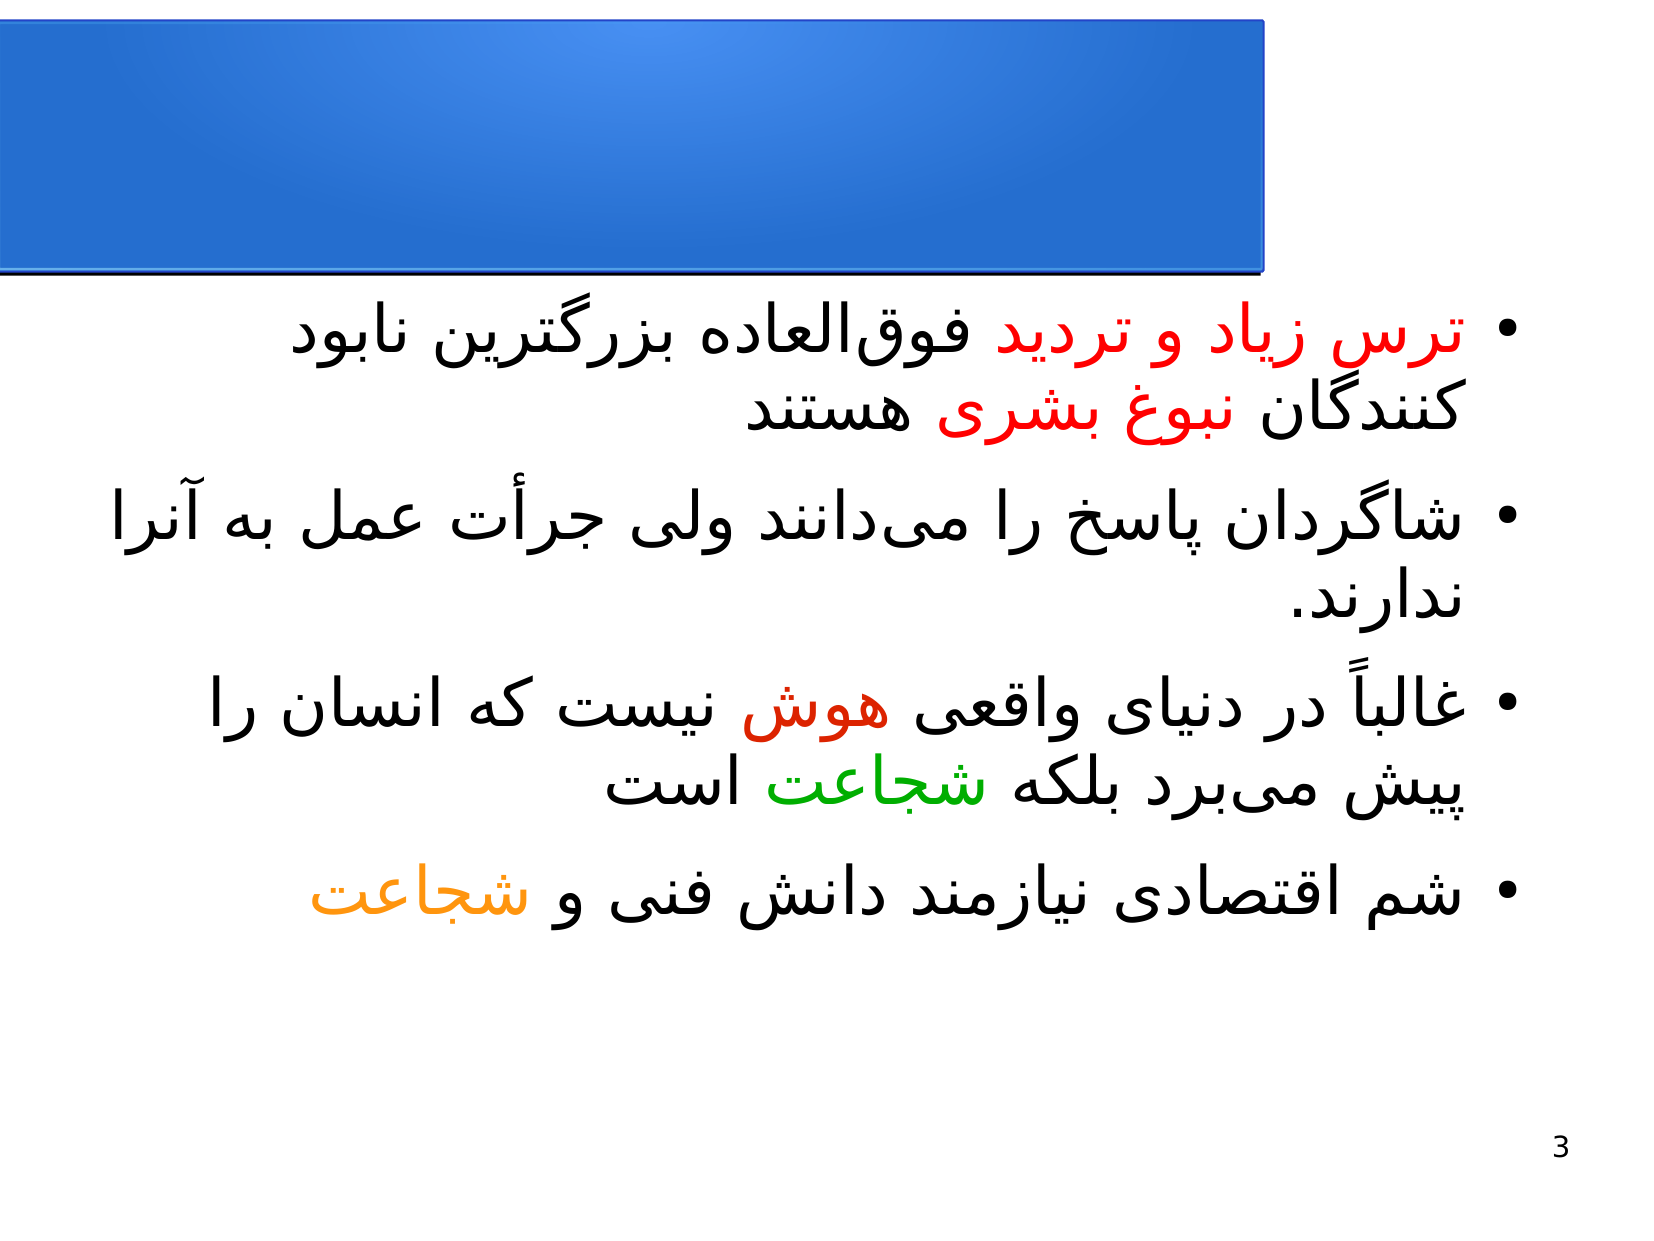

#
ترس زیاد و تردید فوق‌العاده بزرگترین نابود کنندگان نبوغ بشری هستند
شاگردان پاسخ را می‌دانند ولی جرأت عمل به آنرا ندارند.
غالباً در دنیای واقعی هوش نیست که انسان را پیش می‌برد بلکه شجاعت است
شم اقتصادی نیازمند دانش فنی و شجاعت
3